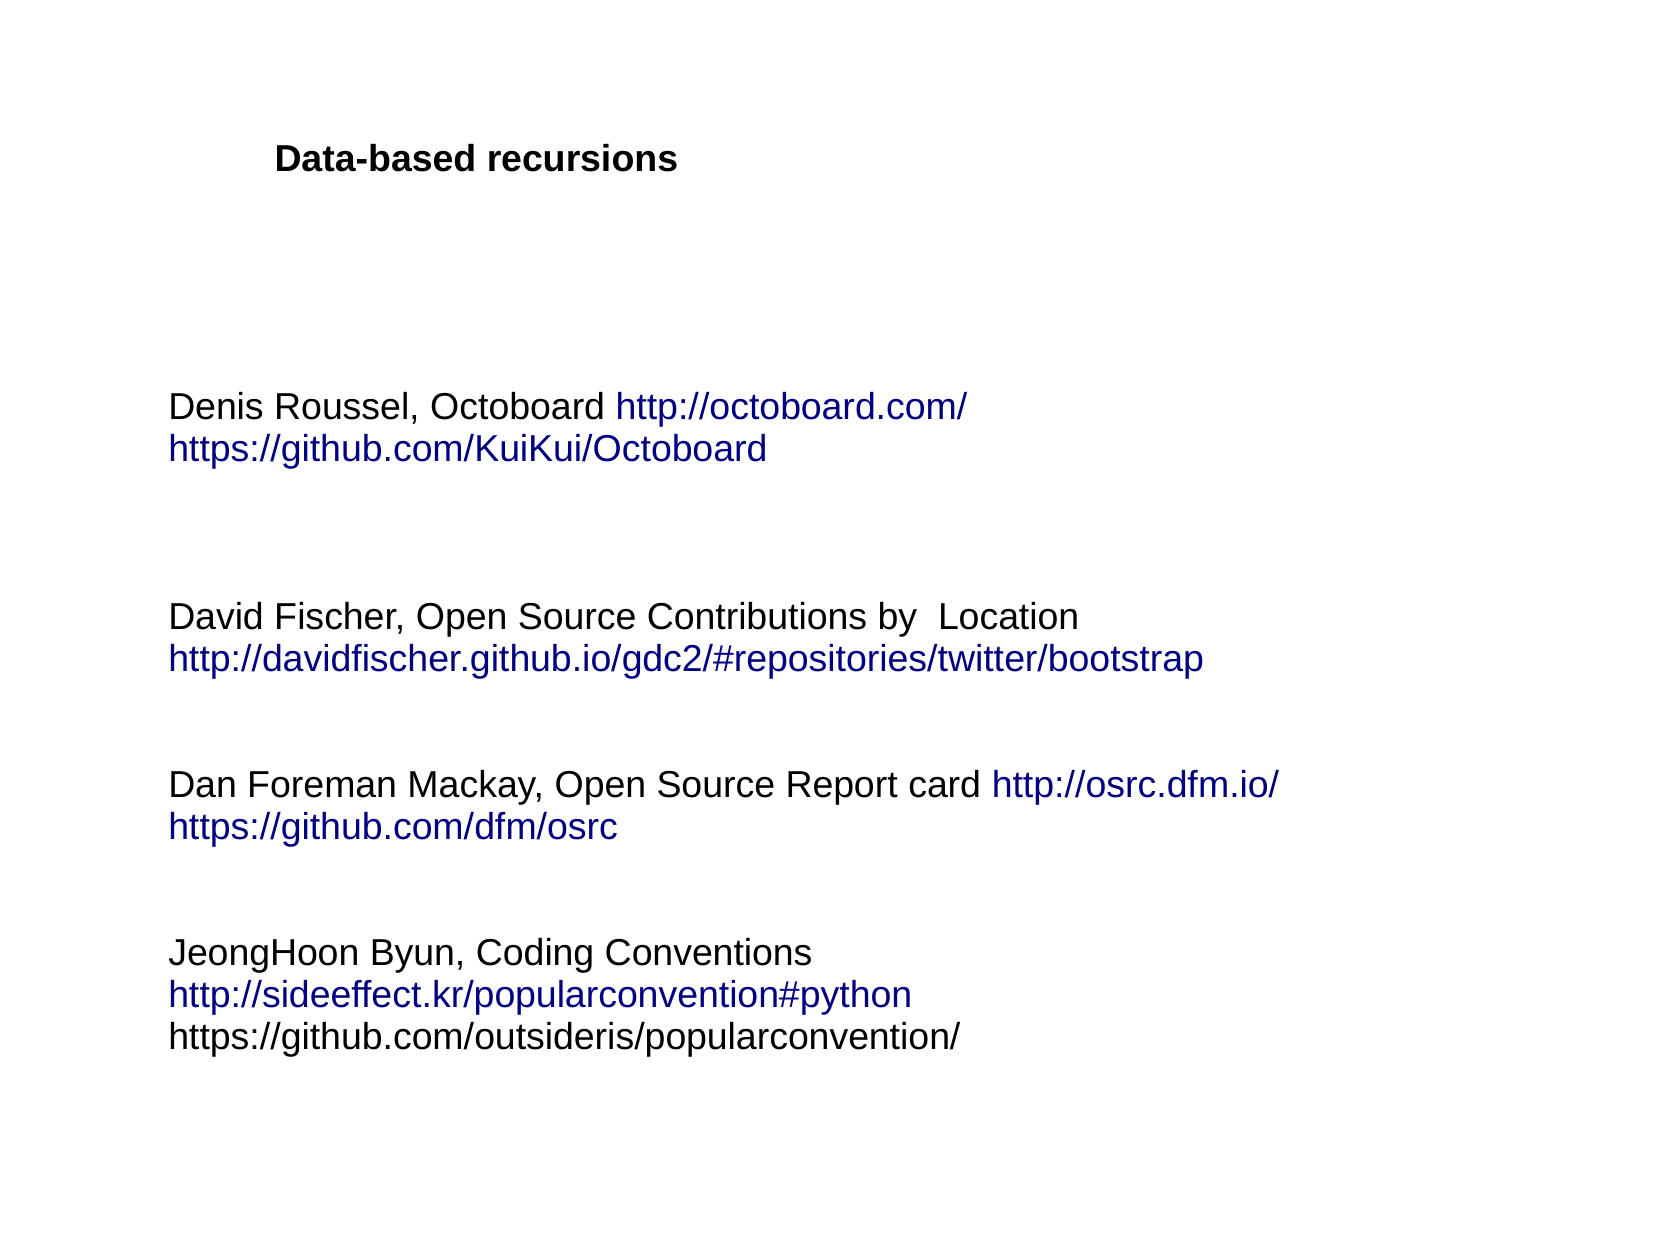

Data-based recursions
Denis Roussel, Octoboard http://octoboard.com/ https://github.com/KuiKui/Octoboard
David Fischer, Open Source Contributions by Location
http://davidfischer.github.io/gdc2/#repositories/twitter/bootstrap
Dan Foreman Mackay, Open Source Report card http://osrc.dfm.io/
https://github.com/dfm/osrc
JeongHoon Byun, Coding Conventions http://sideeffect.kr/popularconvention#python
https://github.com/outsideris/popularconvention/